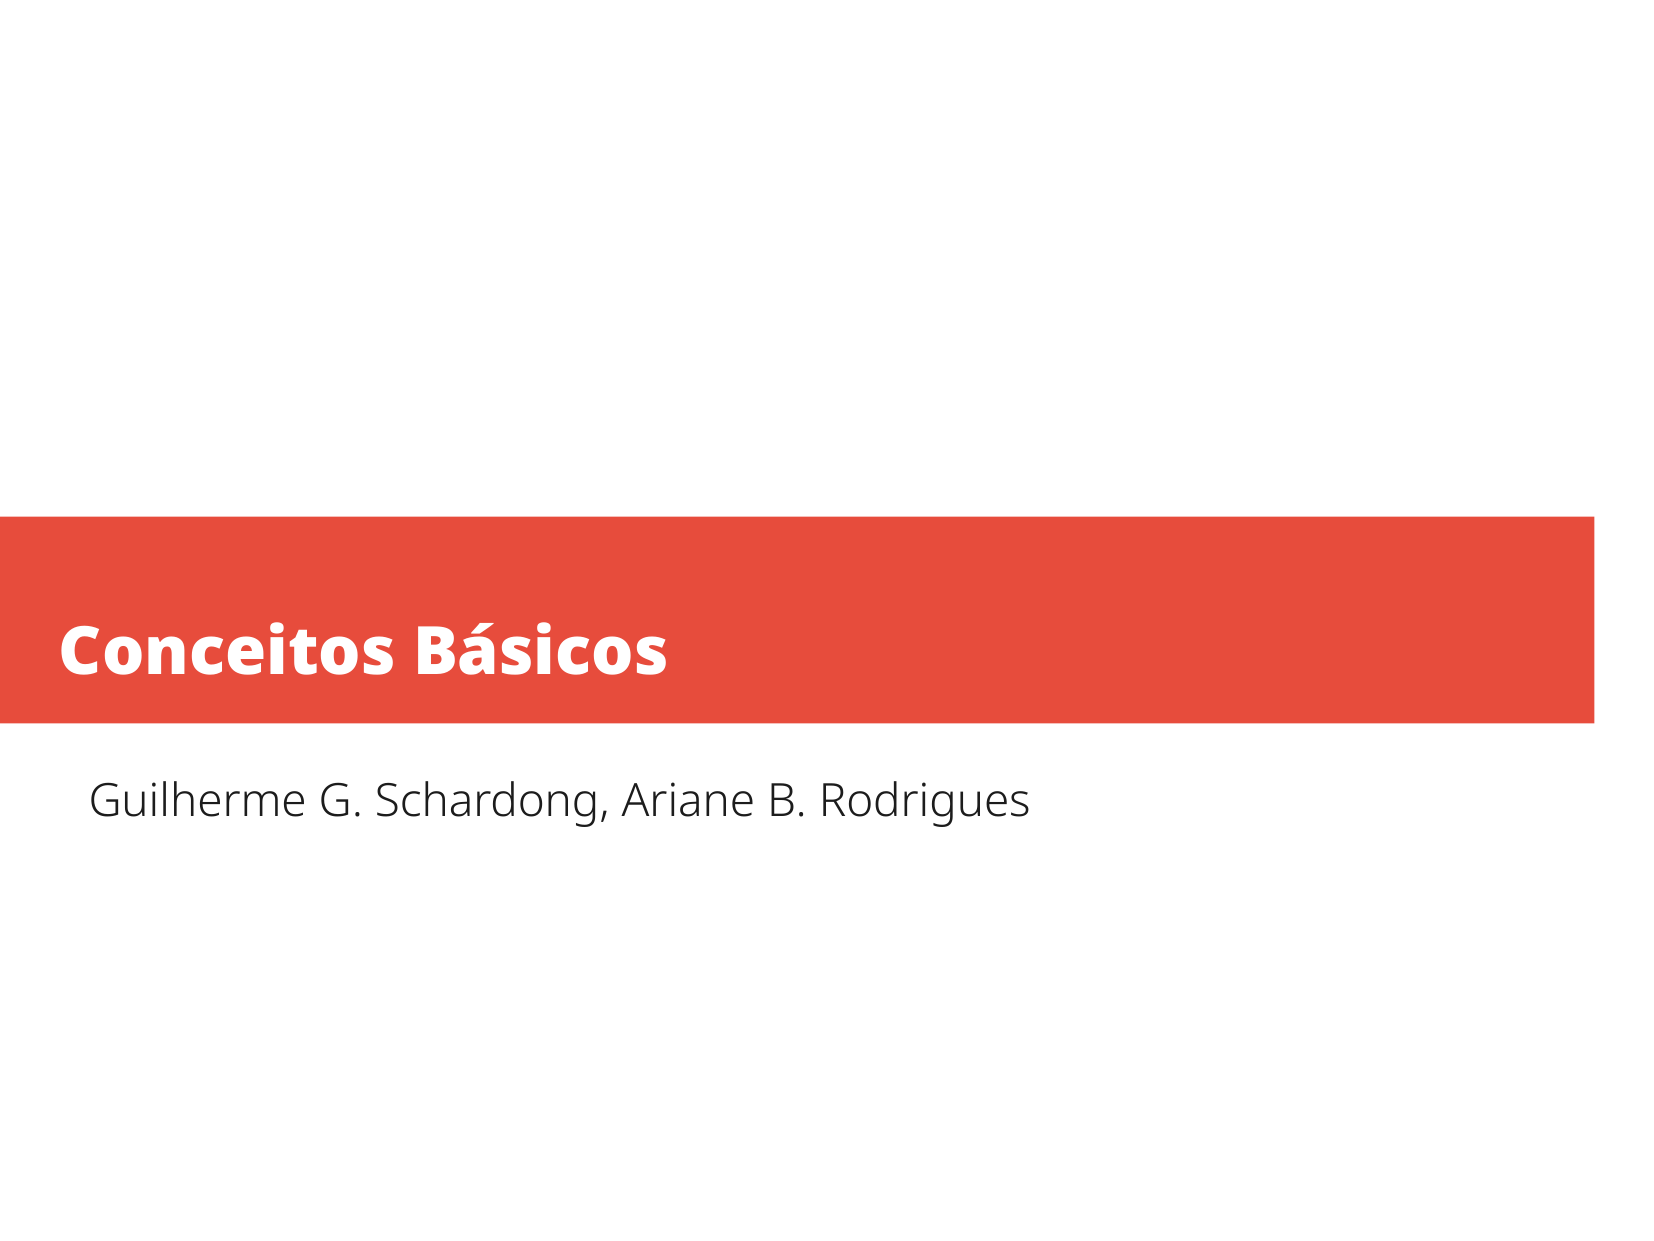

# Conceitos Básicos
Guilherme G. Schardong, Ariane B. Rodrigues